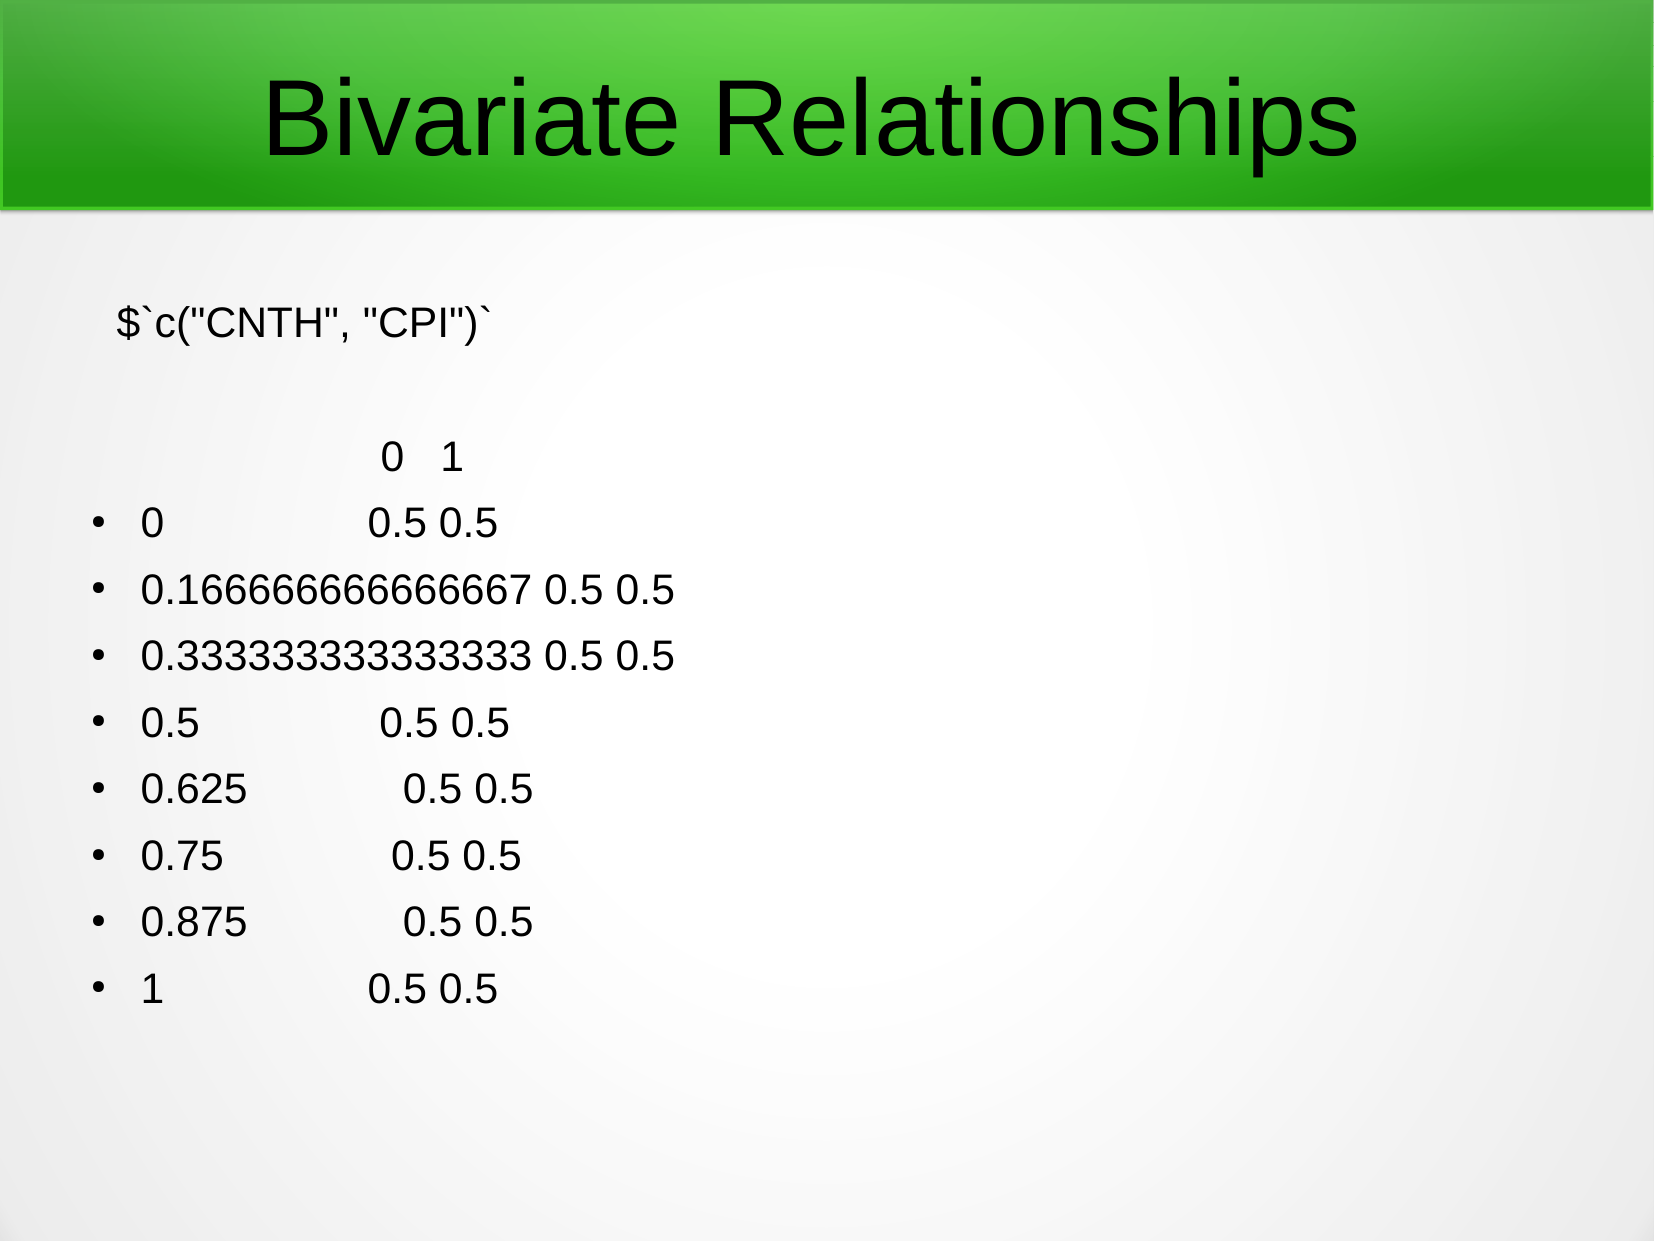

# Bivariate Relationships
$`c("CNTH", "CPI")`
 0 1
 0 0.5 0.5
 0.166666666666667 0.5 0.5
 0.333333333333333 0.5 0.5
 0.5 0.5 0.5
 0.625 0.5 0.5
 0.75 0.5 0.5
 0.875 0.5 0.5
 1 0.5 0.5